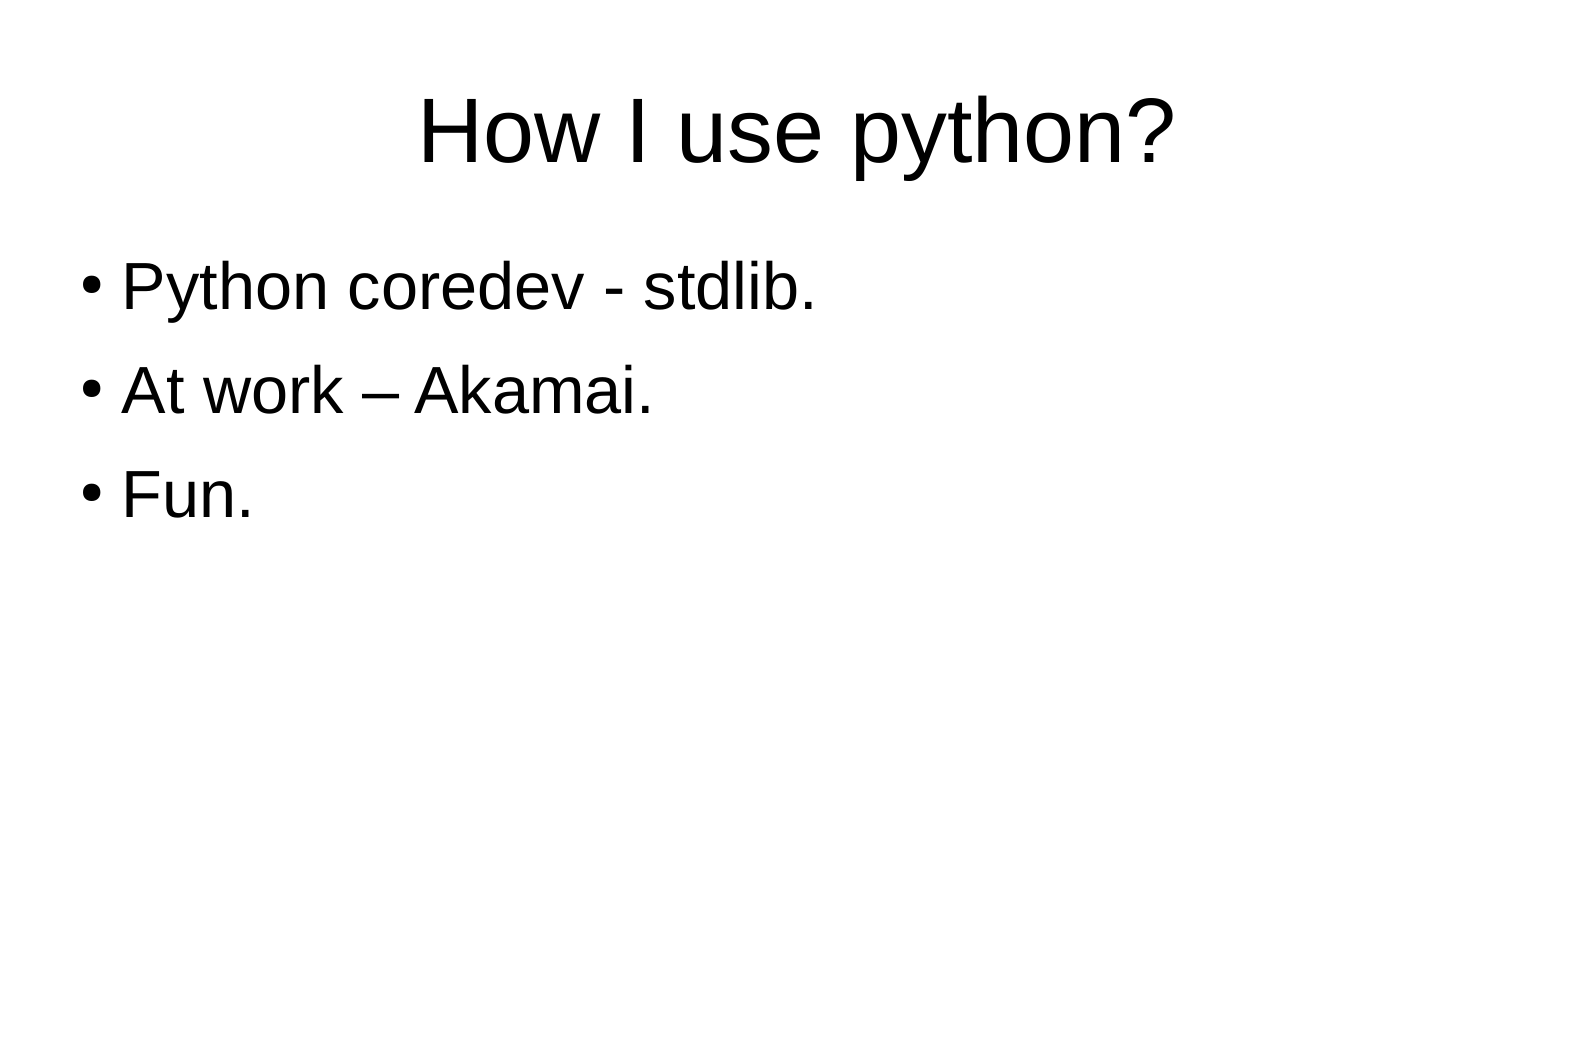

# How I use python?
 Python coredev - stdlib.
 At work – Akamai.
 Fun.